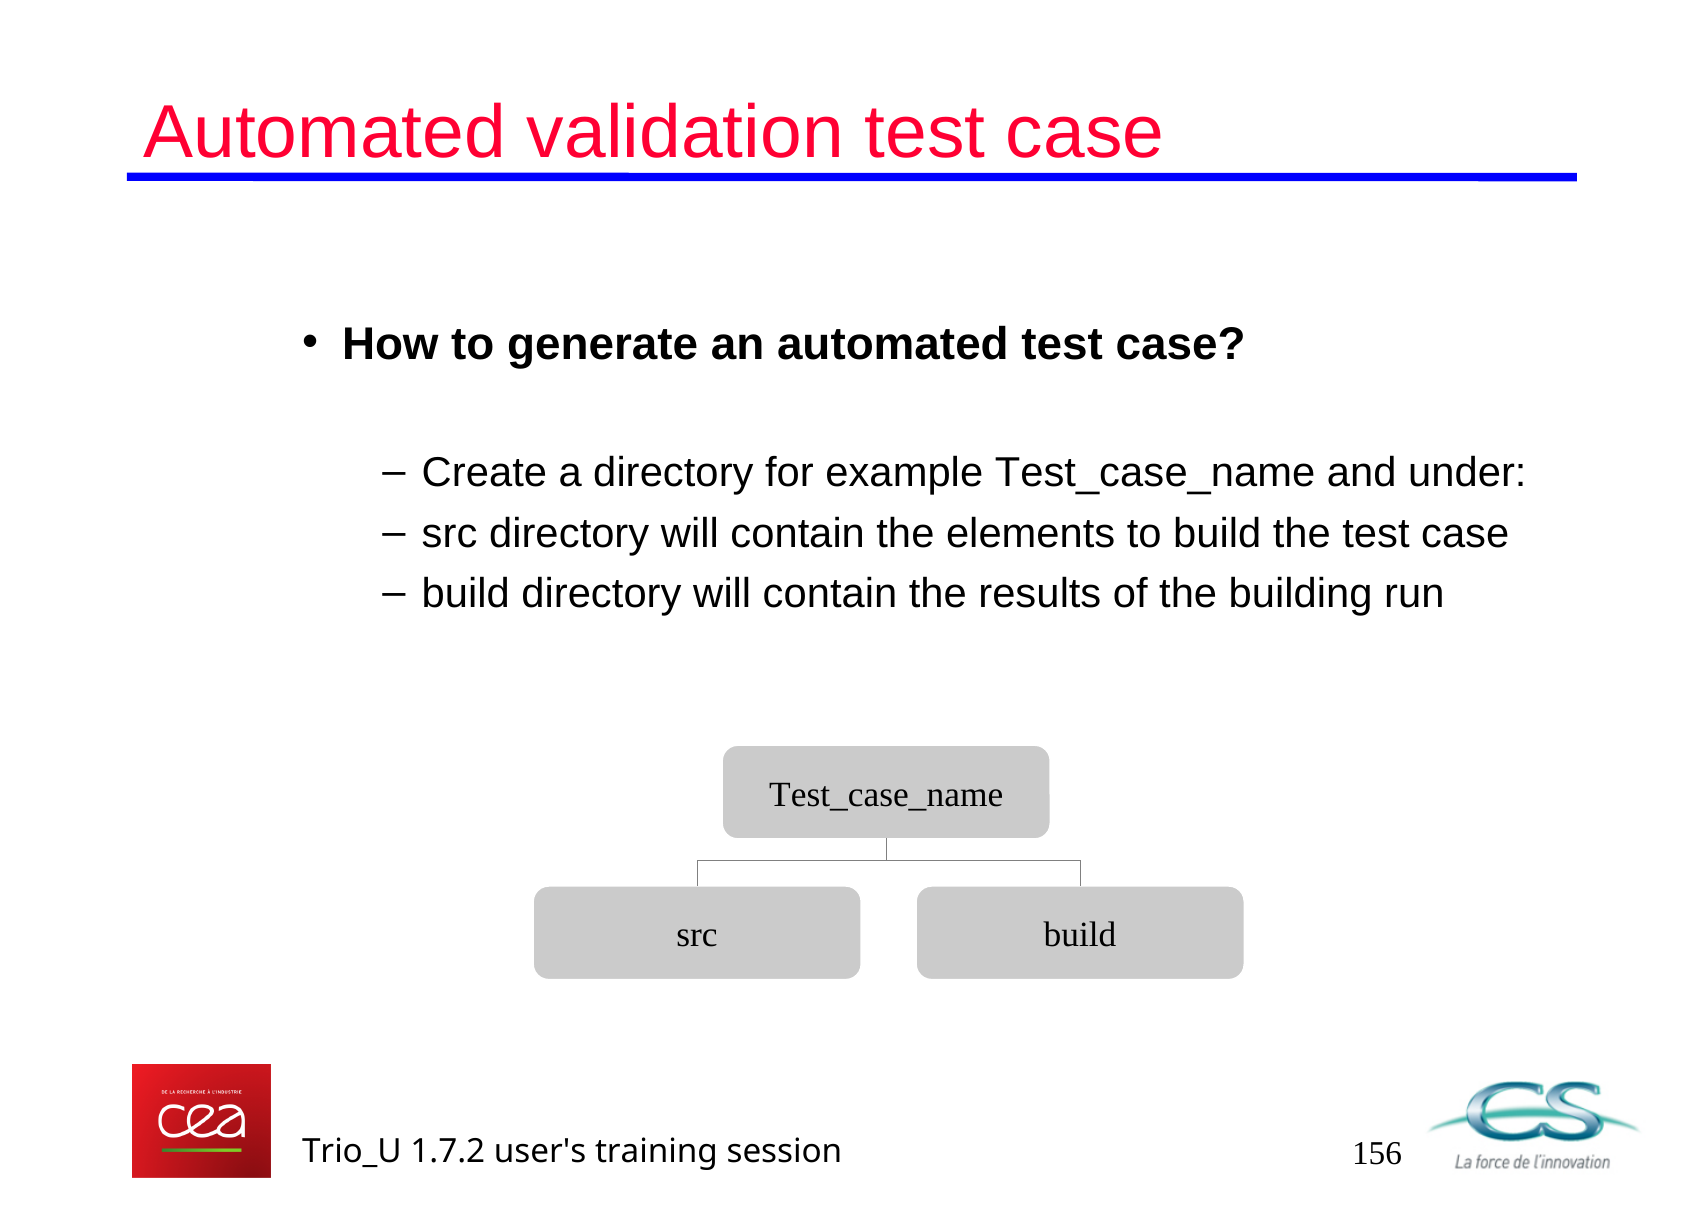

# Automated validation test case
How to generate an automated test case?
Create a directory for example Test_case_name and under:
src directory will contain the elements to build the test case
build directory will contain the results of the building run
Test_case_name
src
build
Trio_U 1.7.2 user's training session
156